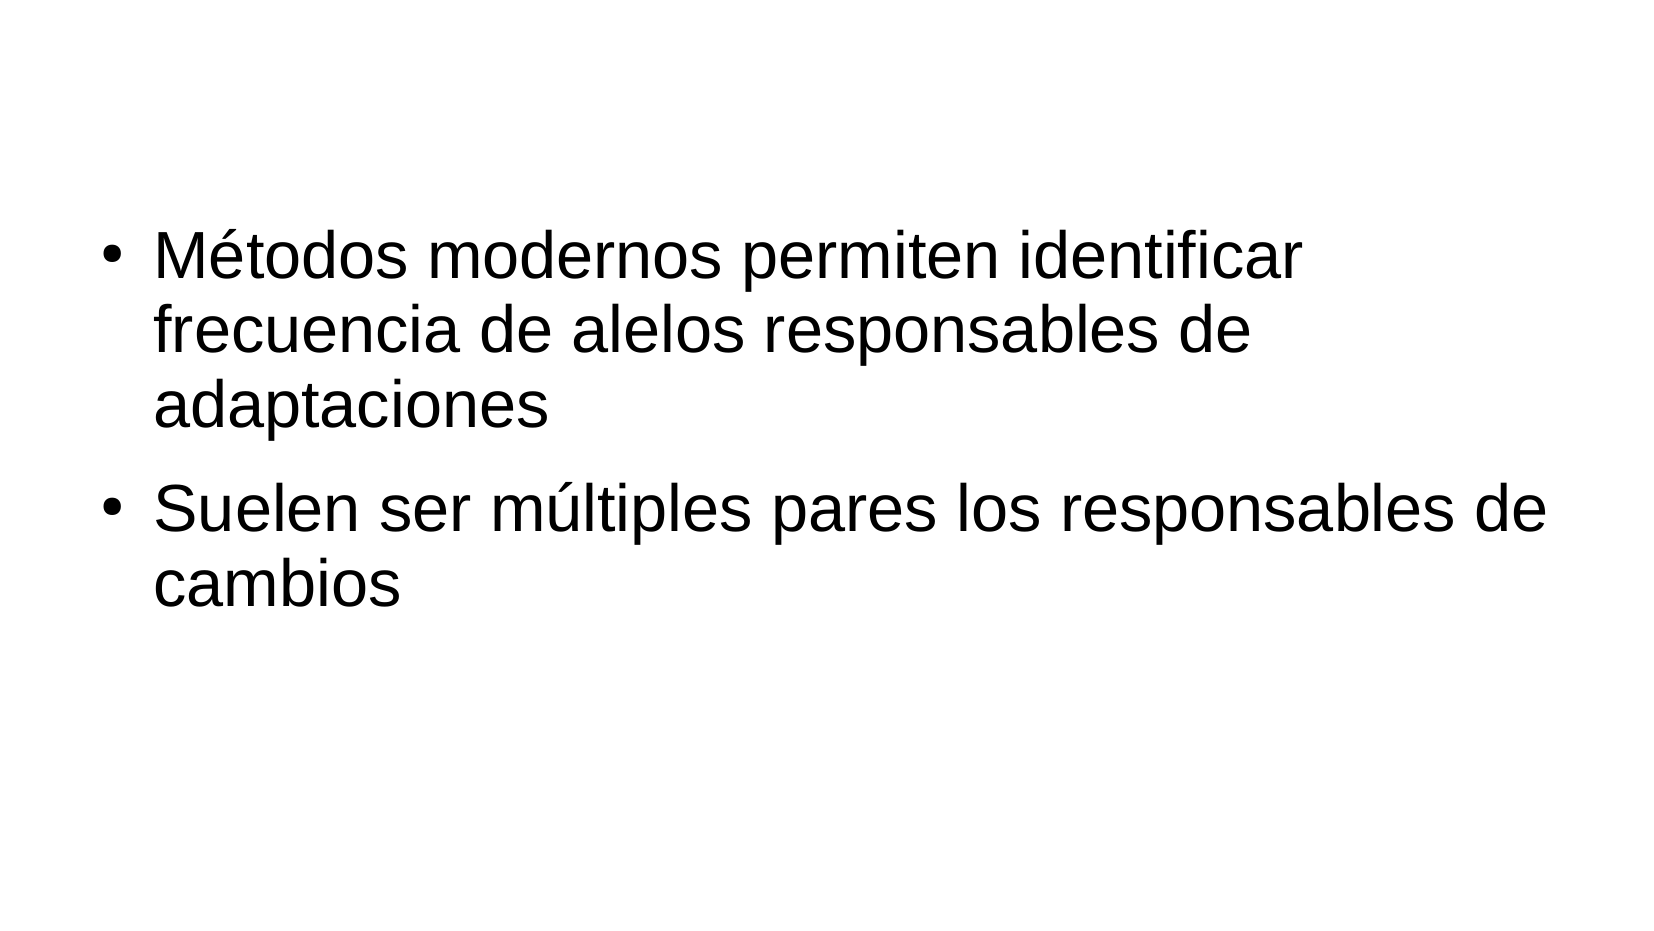

# Métodos modernos permiten identificar frecuencia de alelos responsables de adaptaciones
Suelen ser múltiples pares los responsables de cambios